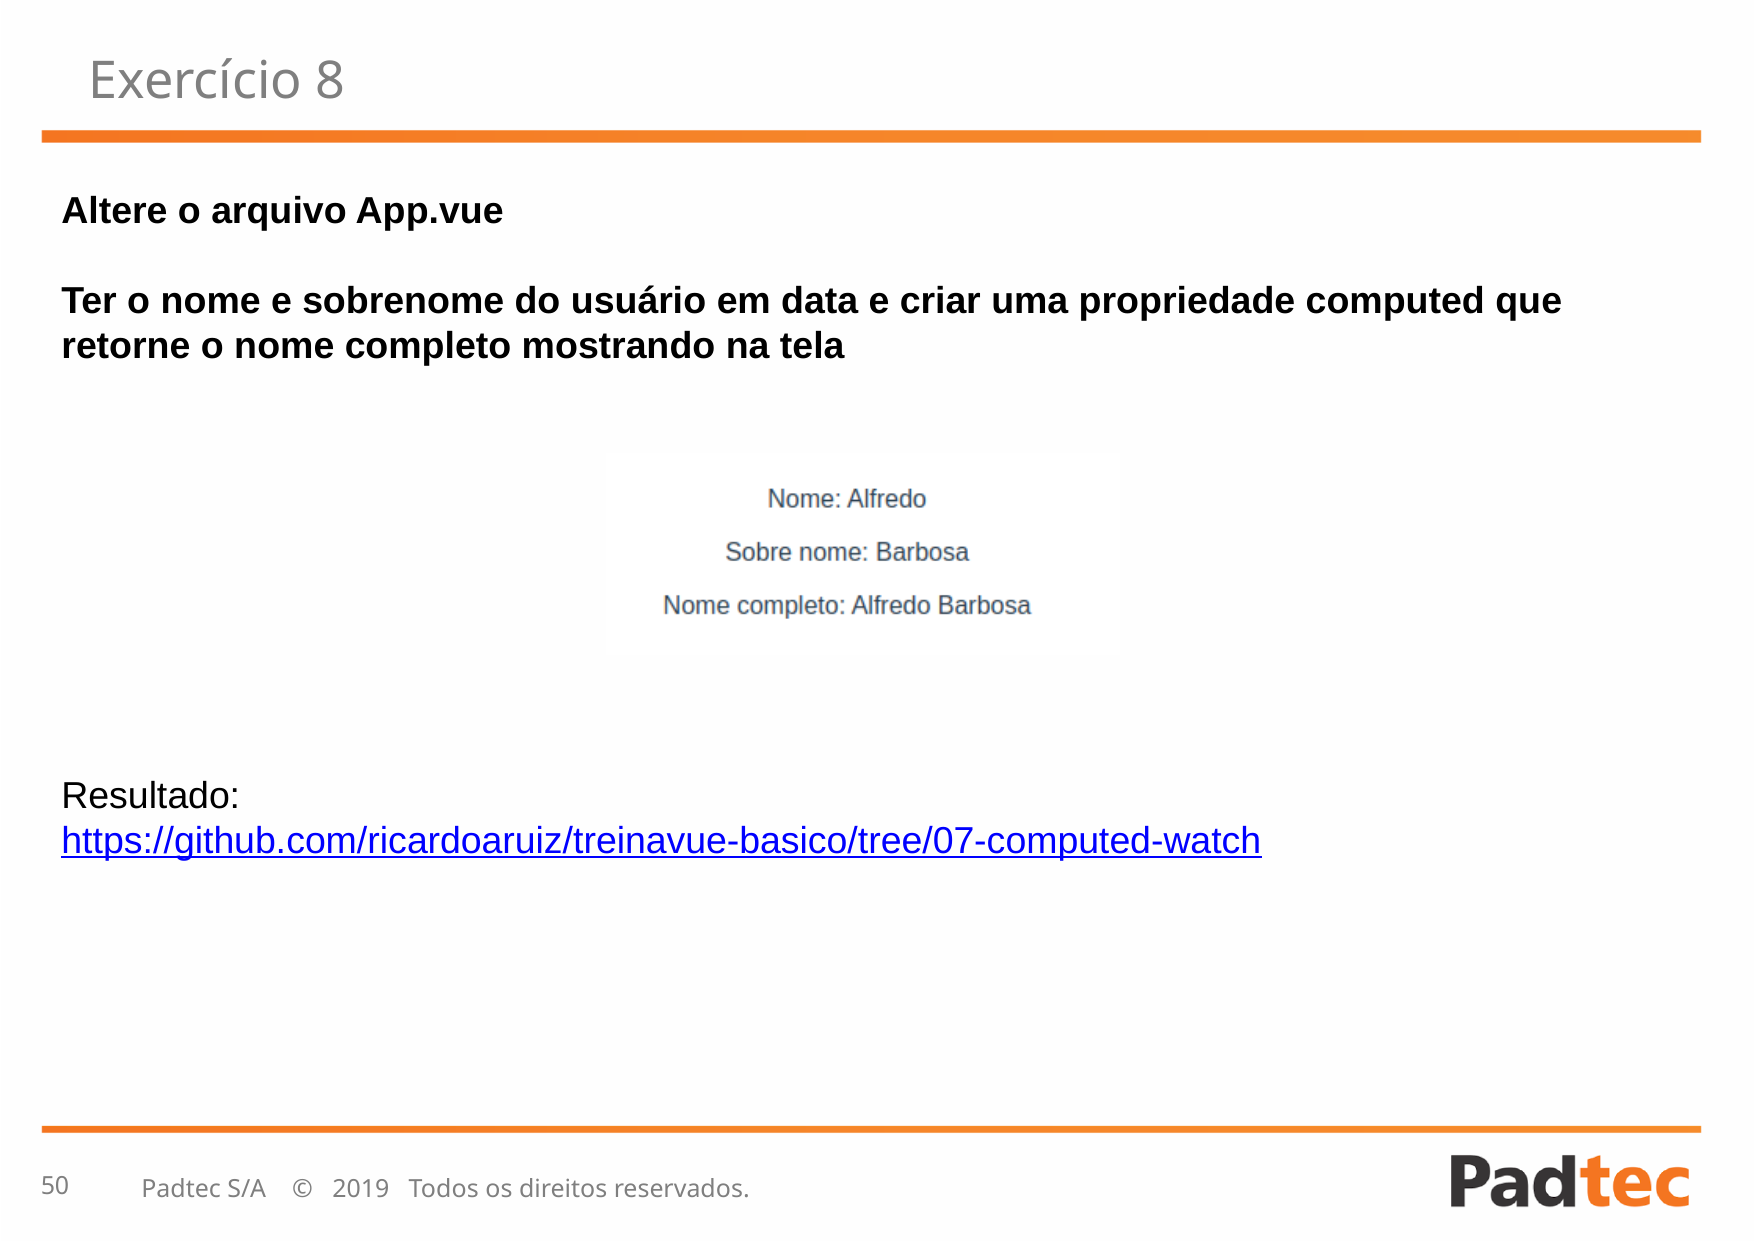

# Exercício 8
Altere o arquivo App.vue
Ter o nome e sobrenome do usuário em data e criar uma propriedade computed que retorne o nome completo mostrando na tela
Resultado:
https://github.com/ricardoaruiz/treinavue-basico/tree/07-computed-watch